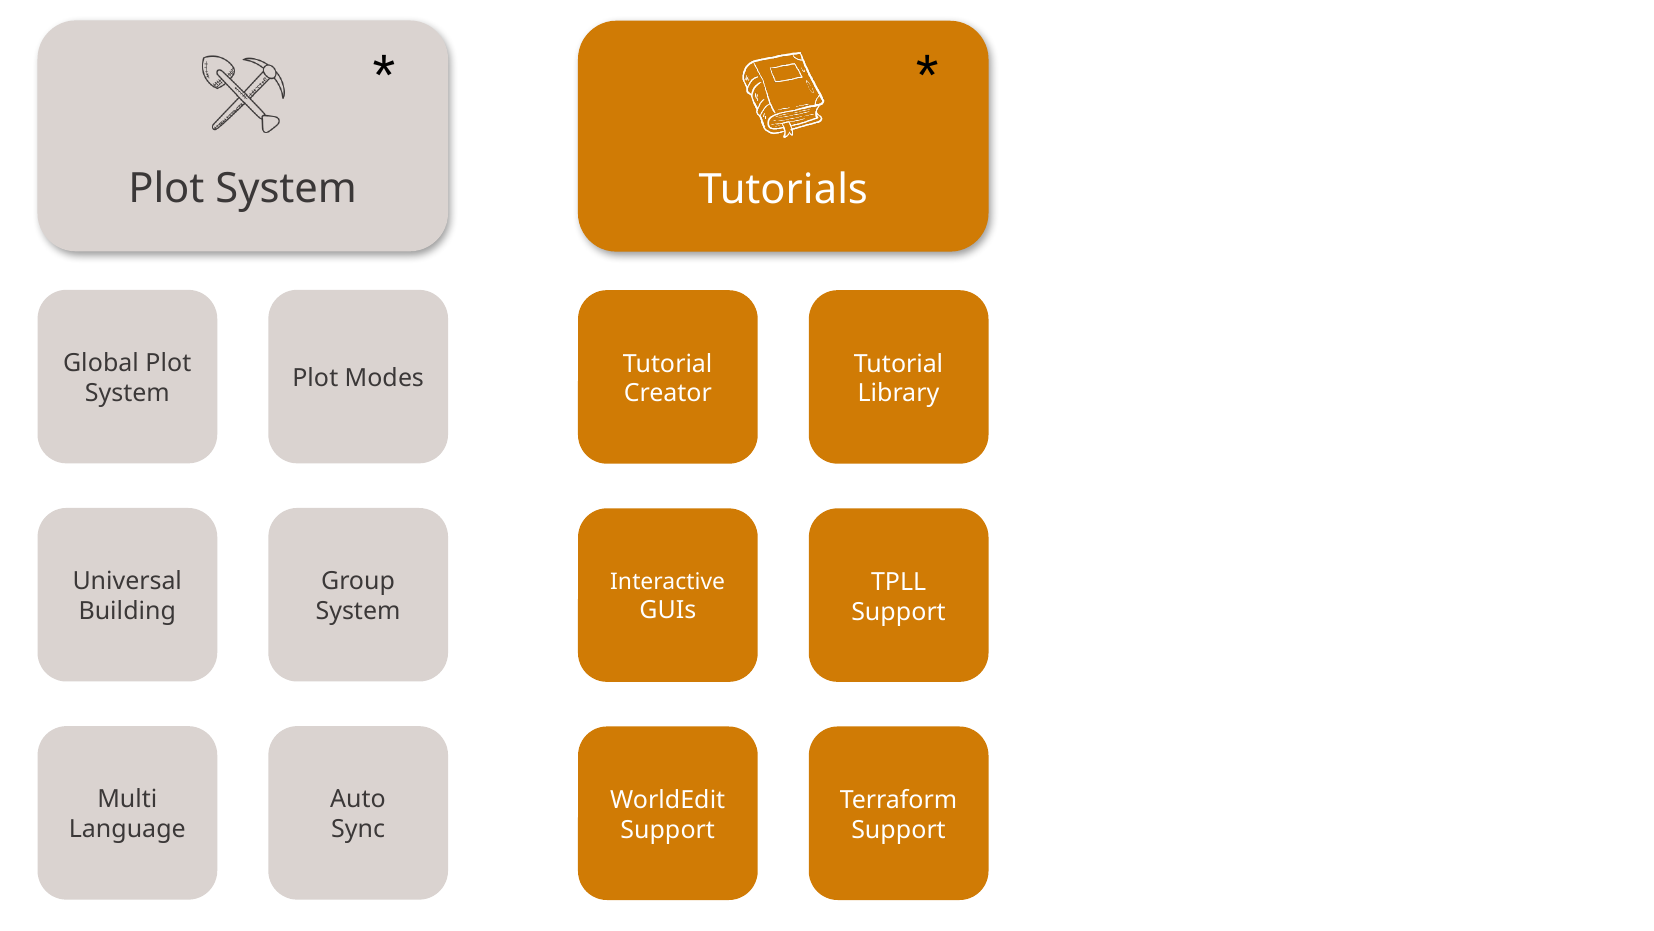

Plot System
Global Plot System
Plot Modes
Universal
Building
Group System
Multi Language
Auto
Sync
Tutorials
Tutorial Creator
Tutorial Library
Interactive
GUIs
TPLL Support
WorldEdit Support
Terraform Support
*
*